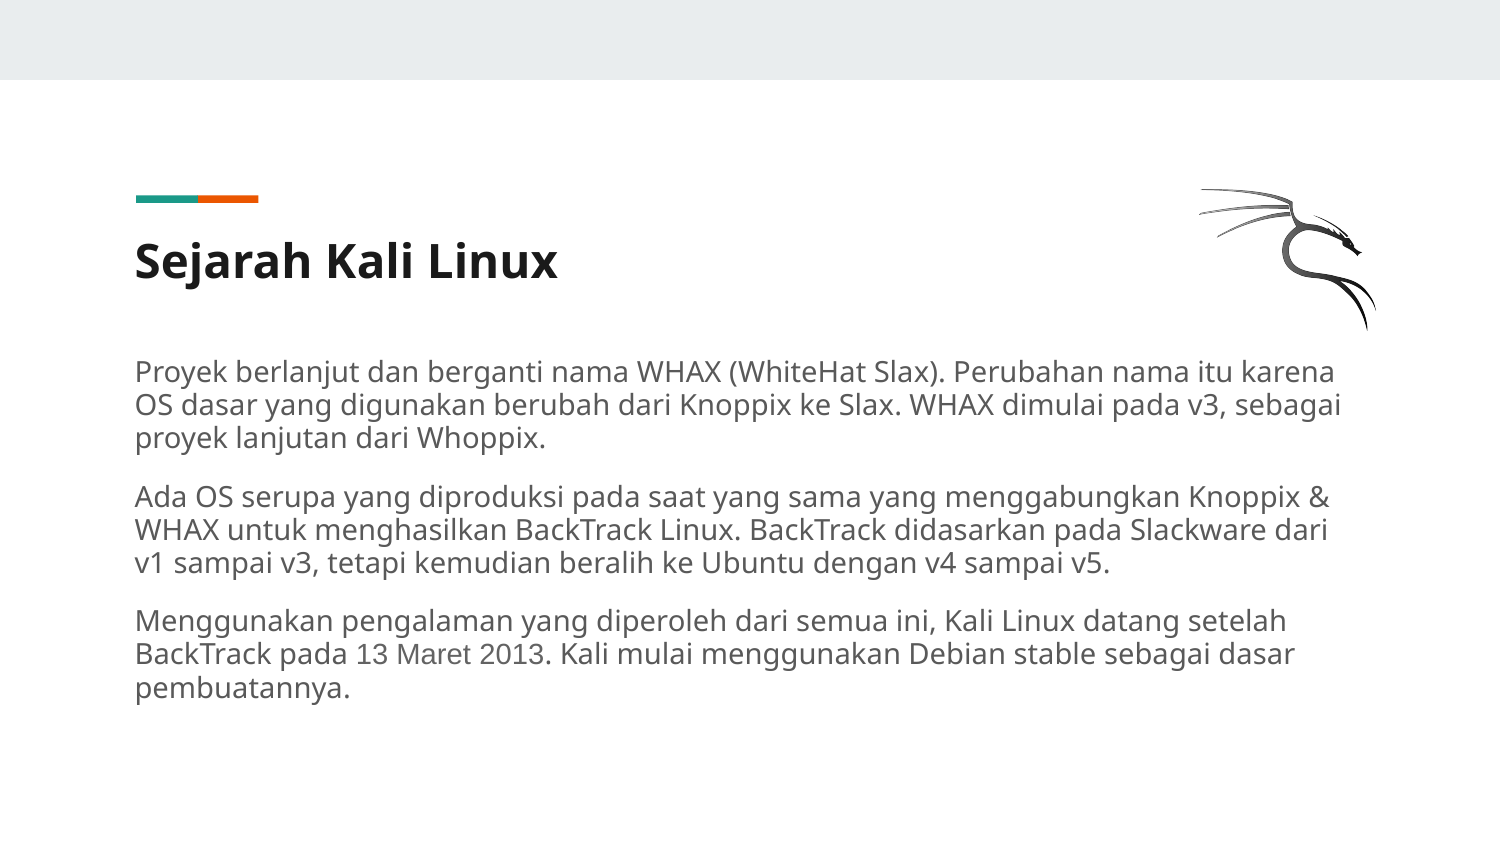

# Sejarah Kali Linux
Proyek berlanjut dan berganti nama WHAX (WhiteHat Slax). Perubahan nama itu karena OS dasar yang digunakan berubah dari Knoppix ke Slax. WHAX dimulai pada v3, sebagai proyek lanjutan dari Whoppix.
Ada OS serupa yang diproduksi pada saat yang sama yang menggabungkan Knoppix & WHAX untuk menghasilkan BackTrack Linux. BackTrack didasarkan pada Slackware dari v1 sampai v3, tetapi kemudian beralih ke Ubuntu dengan v4 sampai v5.
Menggunakan pengalaman yang diperoleh dari semua ini, Kali Linux datang setelah BackTrack pada 13 Maret 2013. Kali mulai menggunakan Debian stable sebagai dasar pembuatannya.